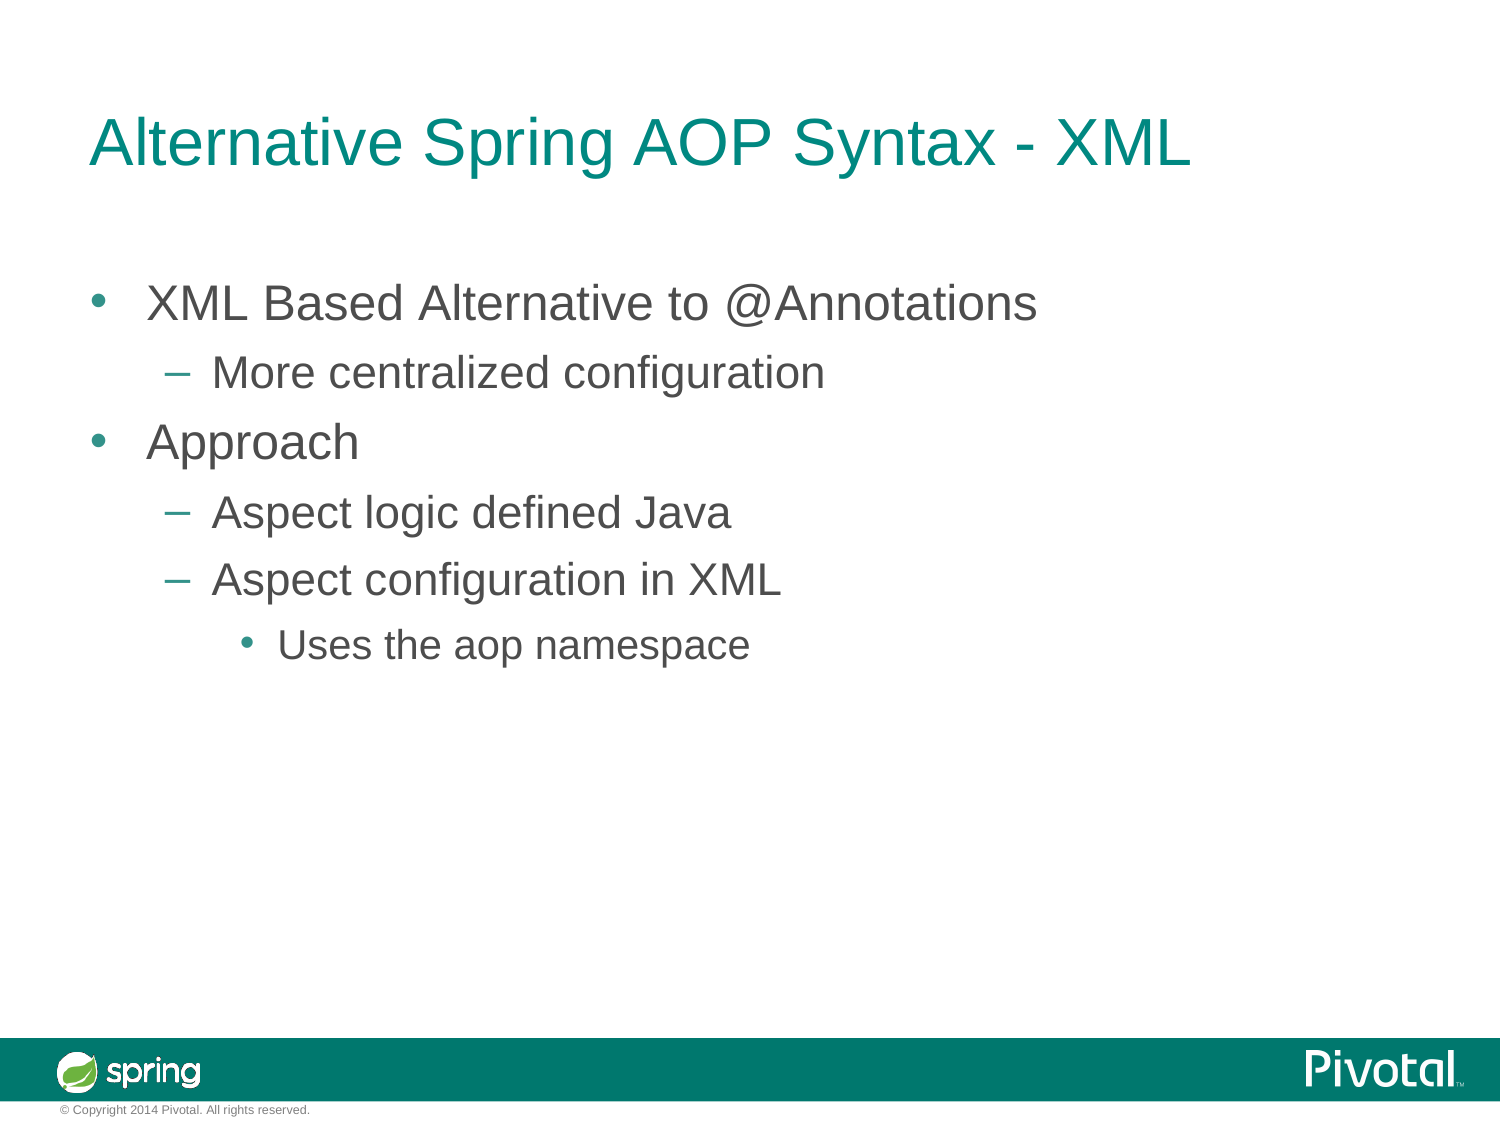

# Alternative Spring AOP Syntax - XML
XML Based Alternative to @Annotations
More centralized configuration
Approach
Aspect logic defined Java
Aspect configuration in XML
Uses the aop namespace